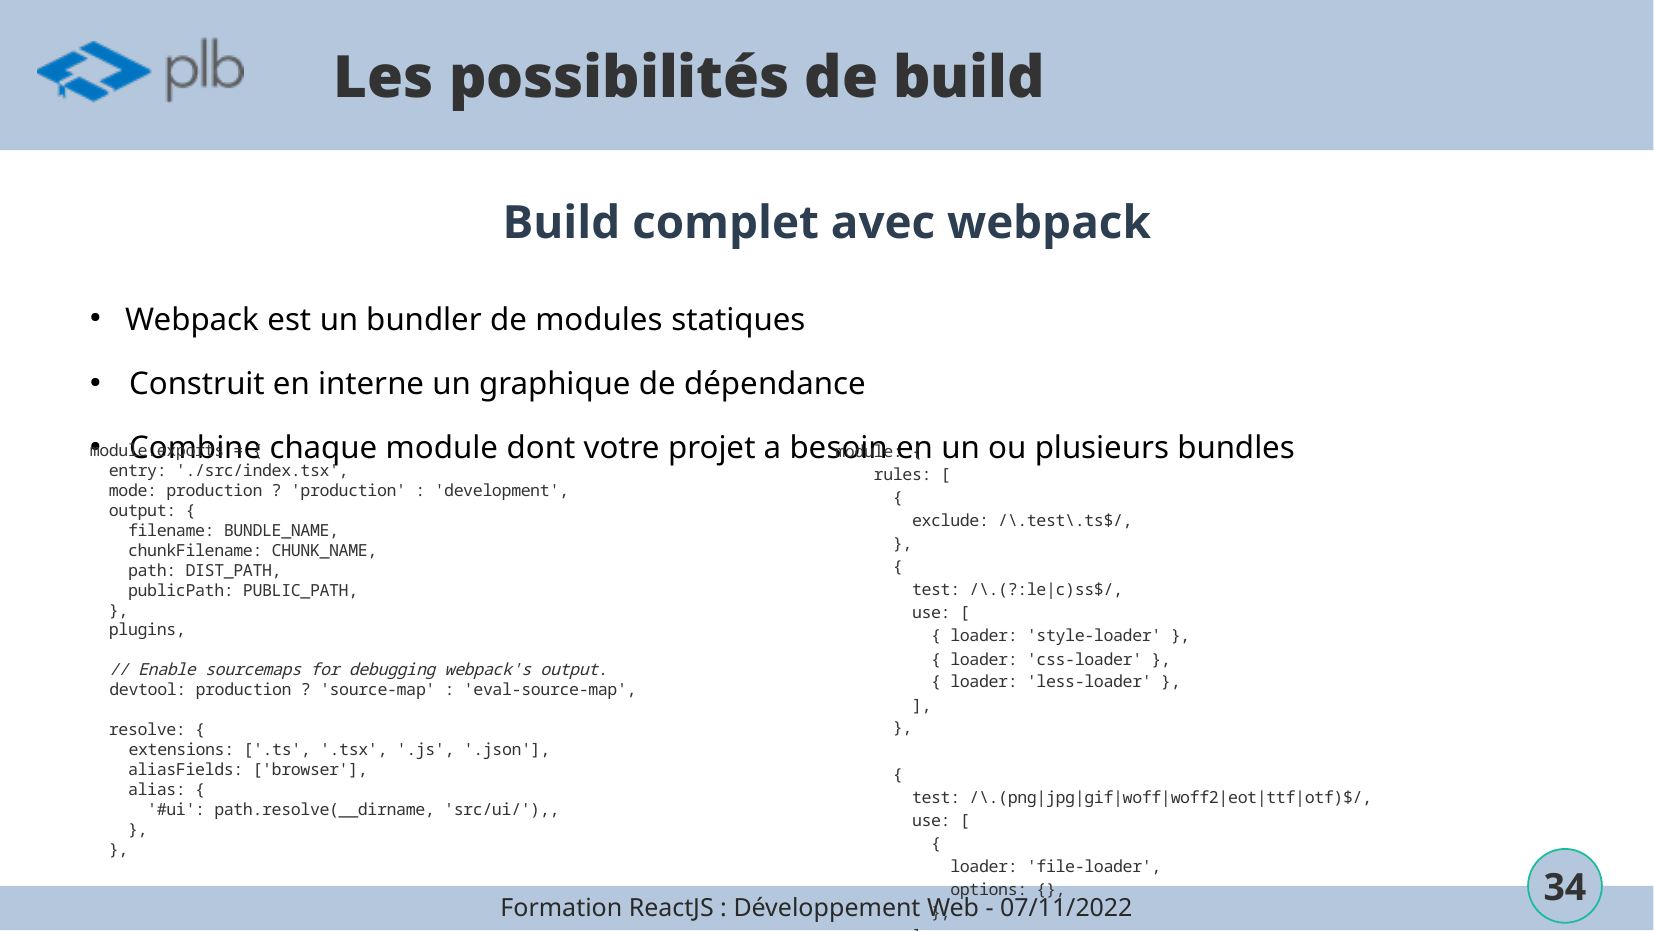

# Les possibilités de build
Build complet avec webpack
Webpack est un bundler de modules statiques
Construit en interne un graphique de dépendance
Combine chaque module dont votre projet a besoin en un ou plusieurs bundles
module.exports = {
 entry: './src/index.tsx',
 mode: production ? 'production' : 'development',
 output: {
 filename: BUNDLE_NAME,
 chunkFilename: CHUNK_NAME,
 path: DIST_PATH,
 publicPath: PUBLIC_PATH,
 },
 plugins,
 // Enable sourcemaps for debugging webpack's output.
 devtool: production ? 'source-map' : 'eval-source-map',
 resolve: {
 extensions: ['.ts', '.tsx', '.js', '.json'],
 aliasFields: ['browser'],
 alias: {
 '#ui': path.resolve(__dirname, 'src/ui/'),,
 },
 },
module: {
 rules: [
 {
 exclude: /\.test\.ts$/,
 },
 {
 test: /\.(?:le|c)ss$/,
 use: [
 { loader: 'style-loader' },
 { loader: 'css-loader' },
 { loader: 'less-loader' },
 ],
 },
 {
 test: /\.(png|jpg|gif|woff|woff2|eot|ttf|otf)$/,
 use: [
 {
 loader: 'file-loader',
 options: {},
 },
 ],
 },
 ],
 },
 }
Formation ReactJS : Développement Web - 07/11/2022